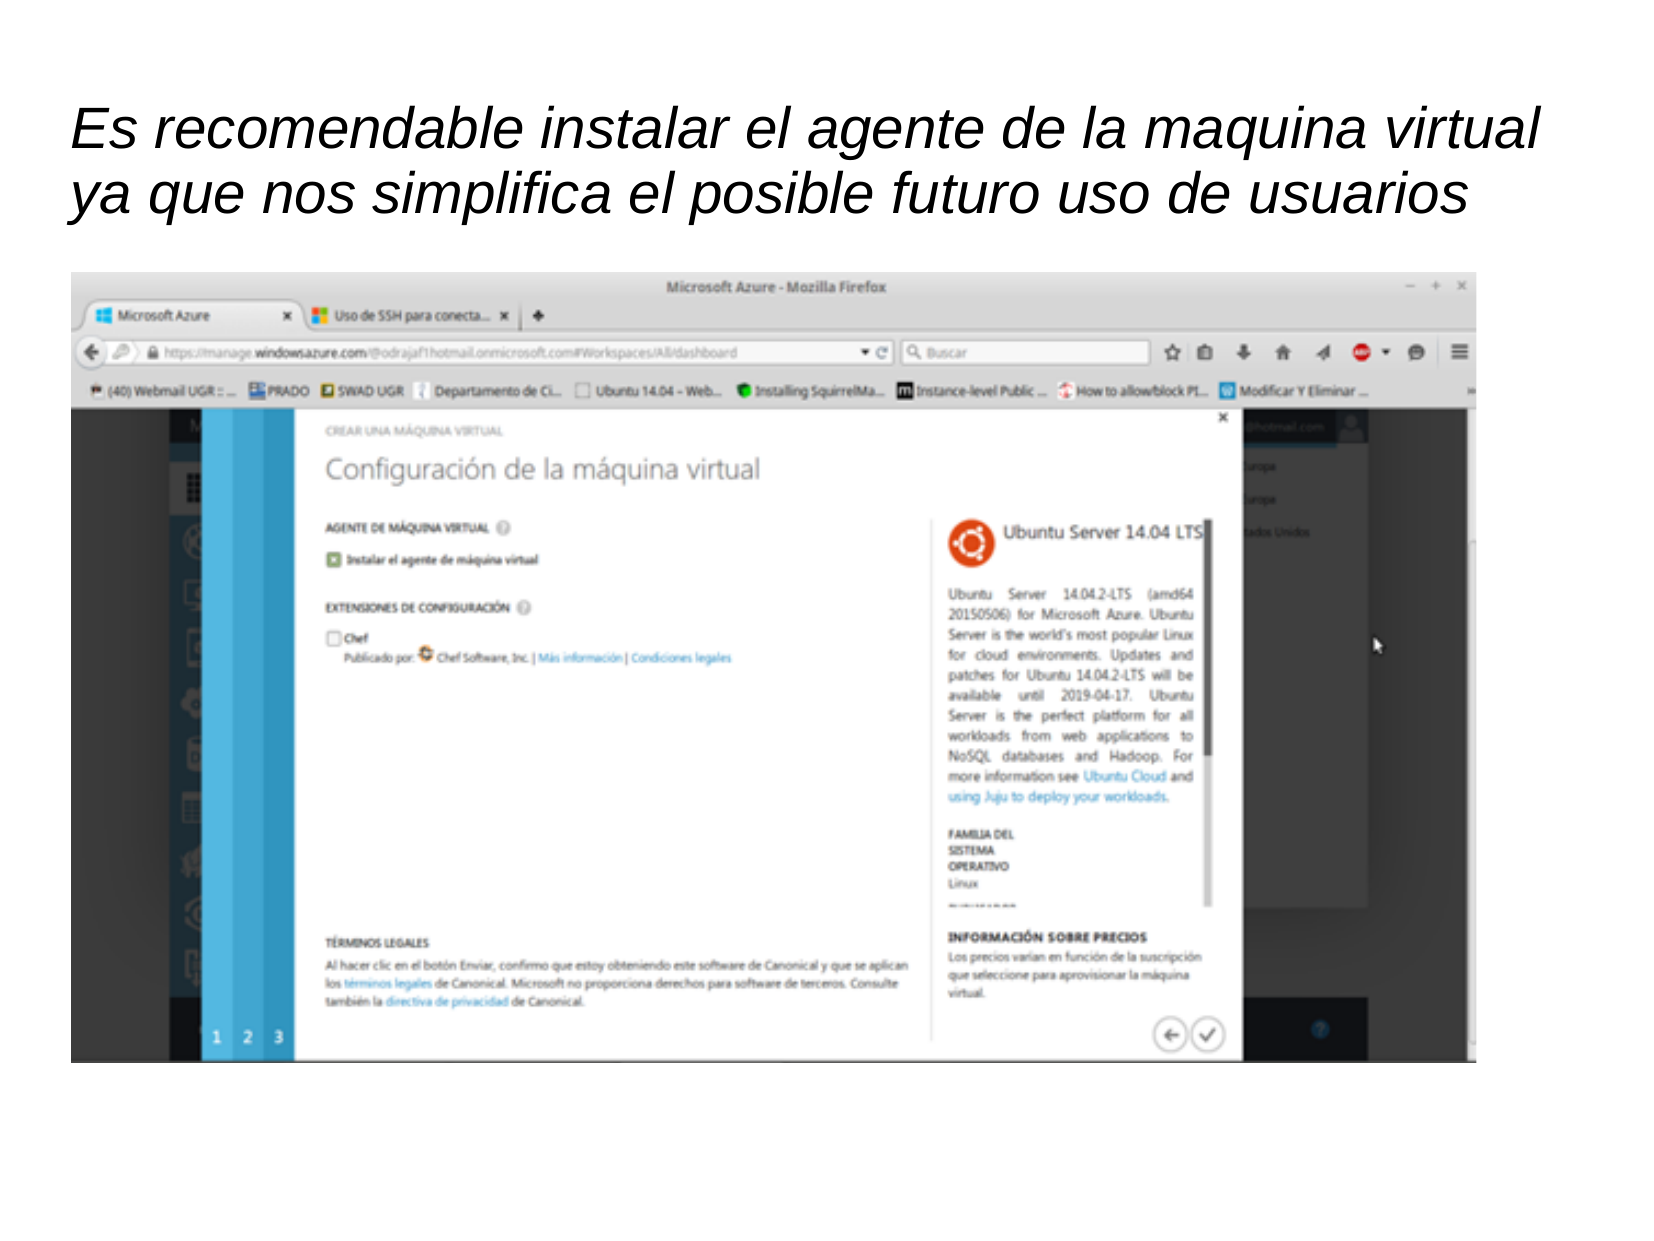

# Es recomendable instalar el agente de la maquina virtual ya que nos simplifica el posible futuro uso de usuarios